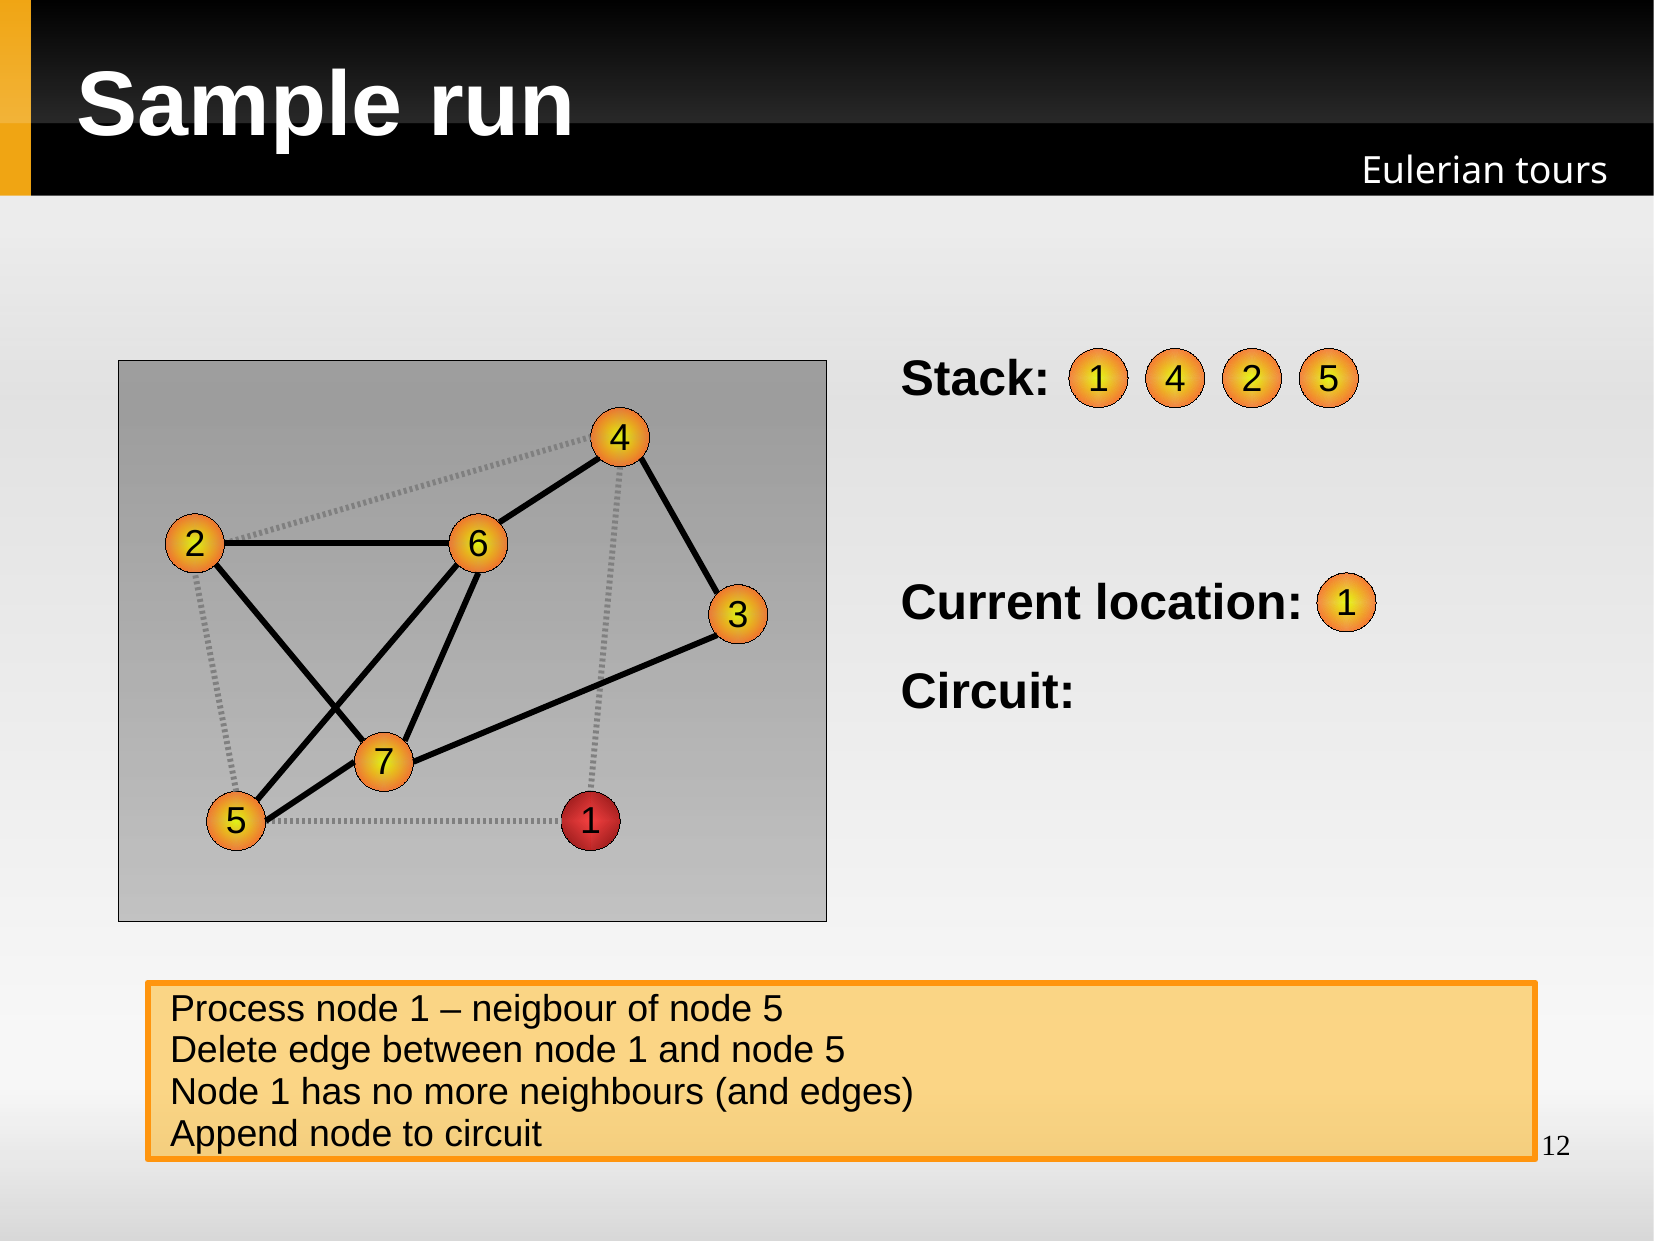

# Sample run
Stack:
1
4
2
5
4
2
6
Current location:
1
3
Circuit:
7
5
1
 Process node 1 – neigbour of node 5
 Delete edge between node 1 and node 5
 Node 1 has no more neighbours (and edges)
 Append node to circuit
12